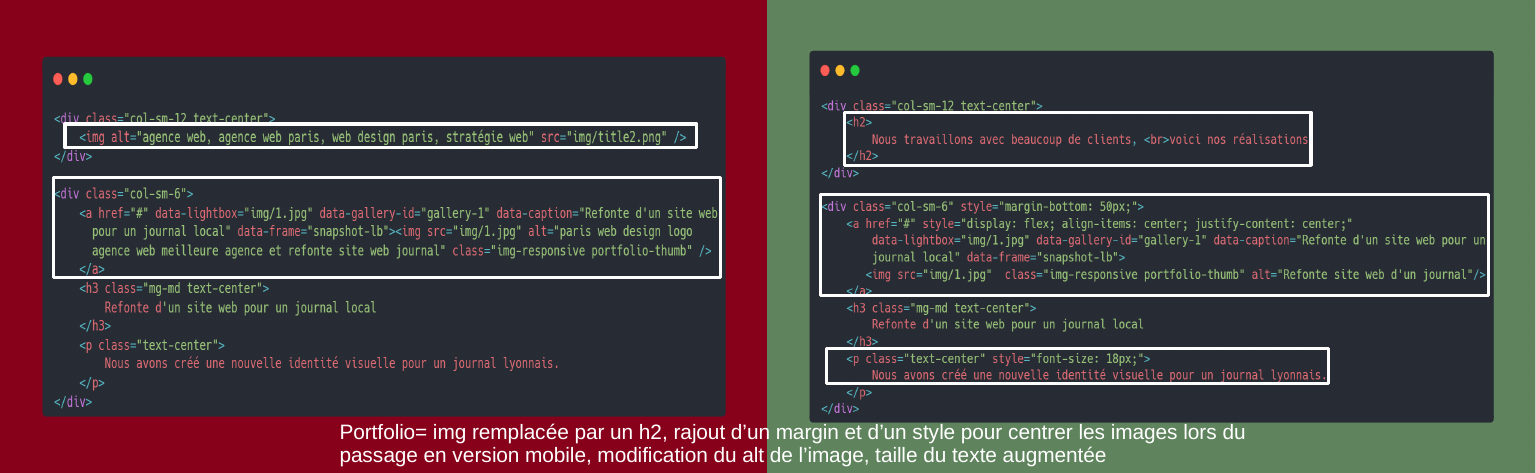

#
Portfolio= img remplacée par un h2, rajout d’un margin et d’un style pour centrer les images lors du passage en version mobile, modification du alt de l’image, taille du texte augmentée